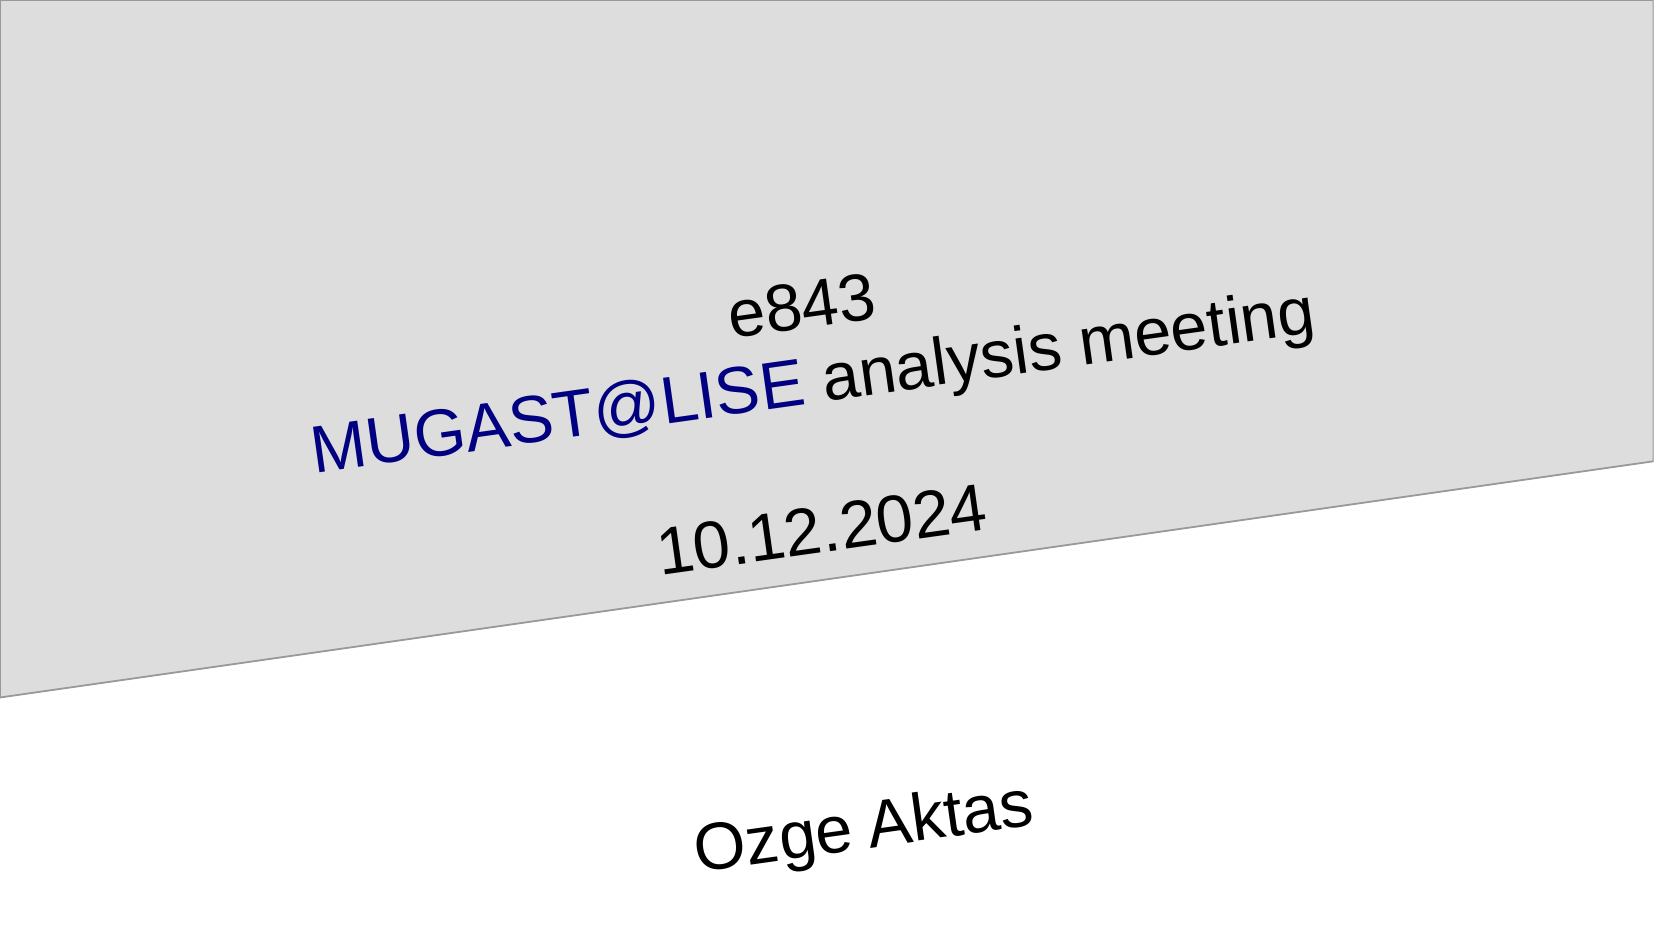

e843
MUGAST@LISE analysis meeting
10.12.2024
Ozge Aktas